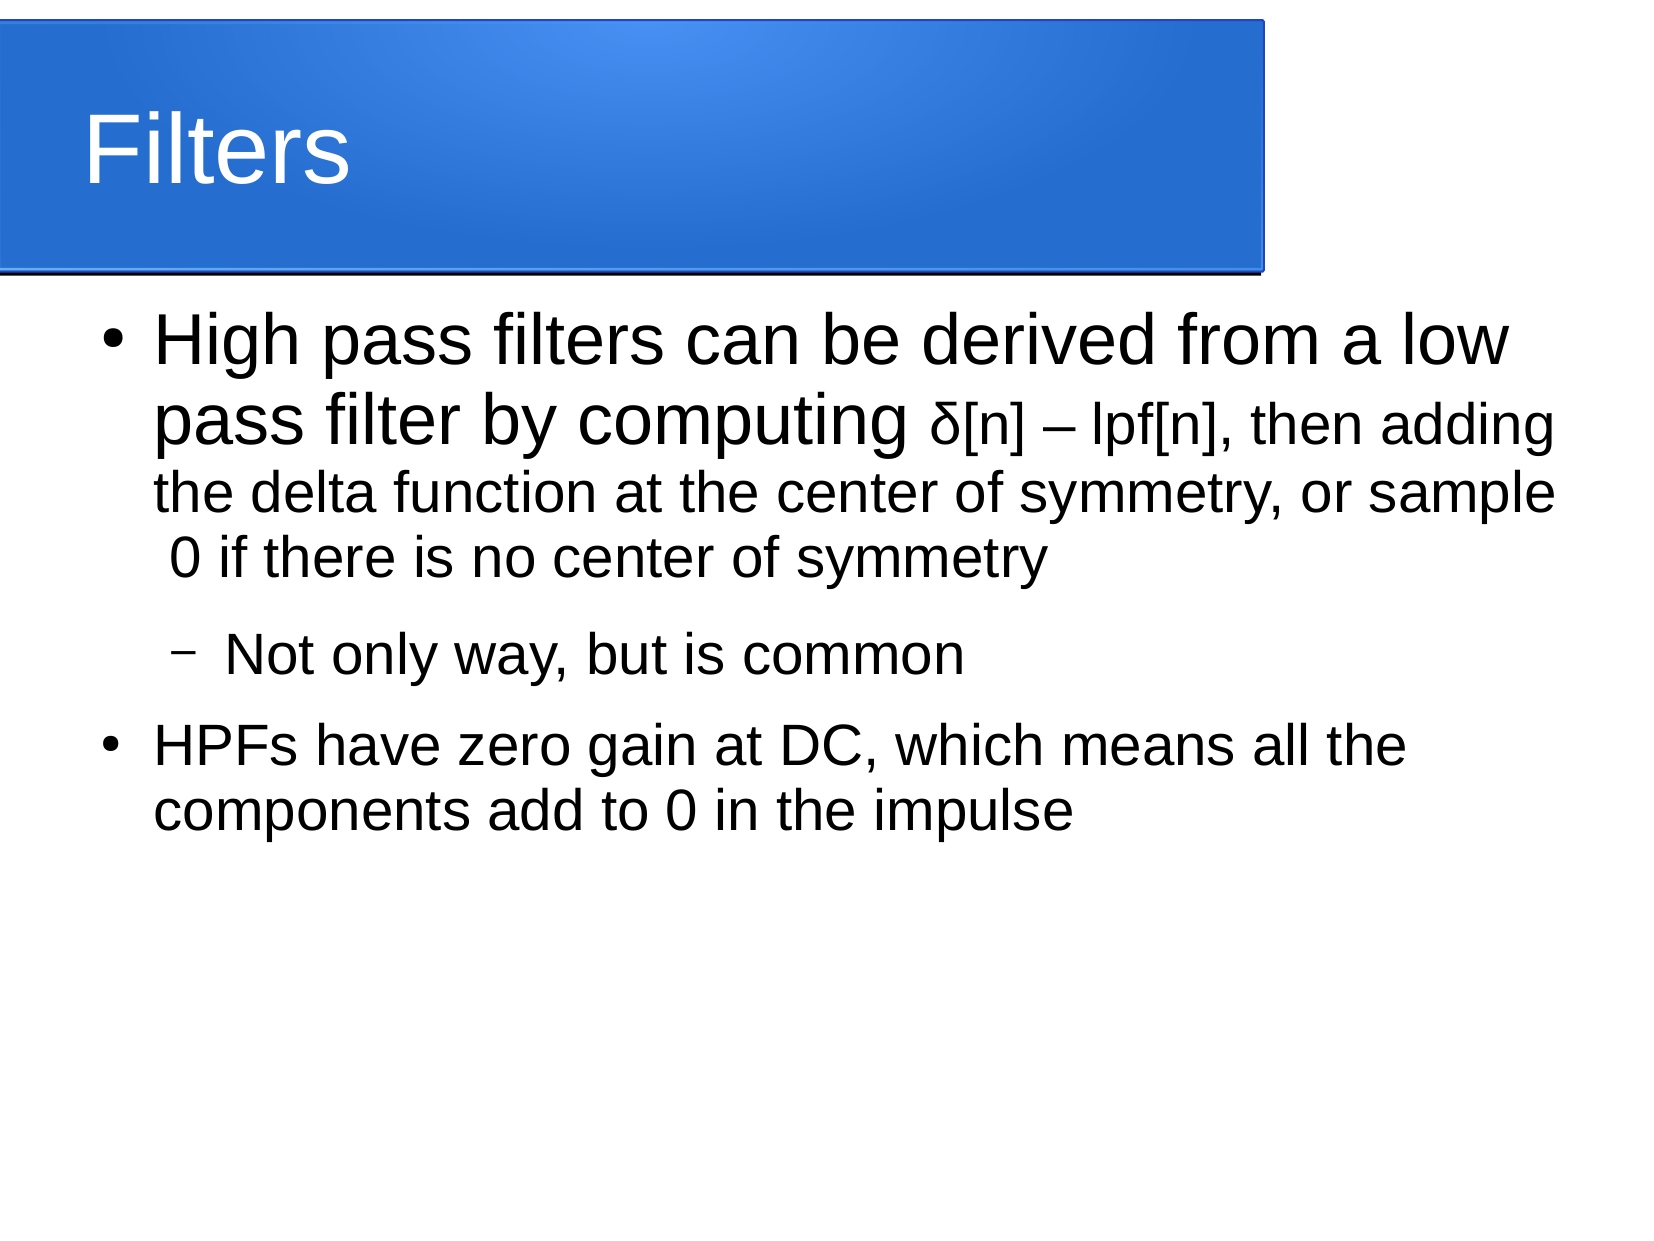

# Filters
High pass filters can be derived from a low pass filter by computing δ[n] – lpf[n], then adding the delta function at the center of symmetry, or sample 0 if there is no center of symmetry
Not only way, but is common
HPFs have zero gain at DC, which means all the components add to 0 in the impulse